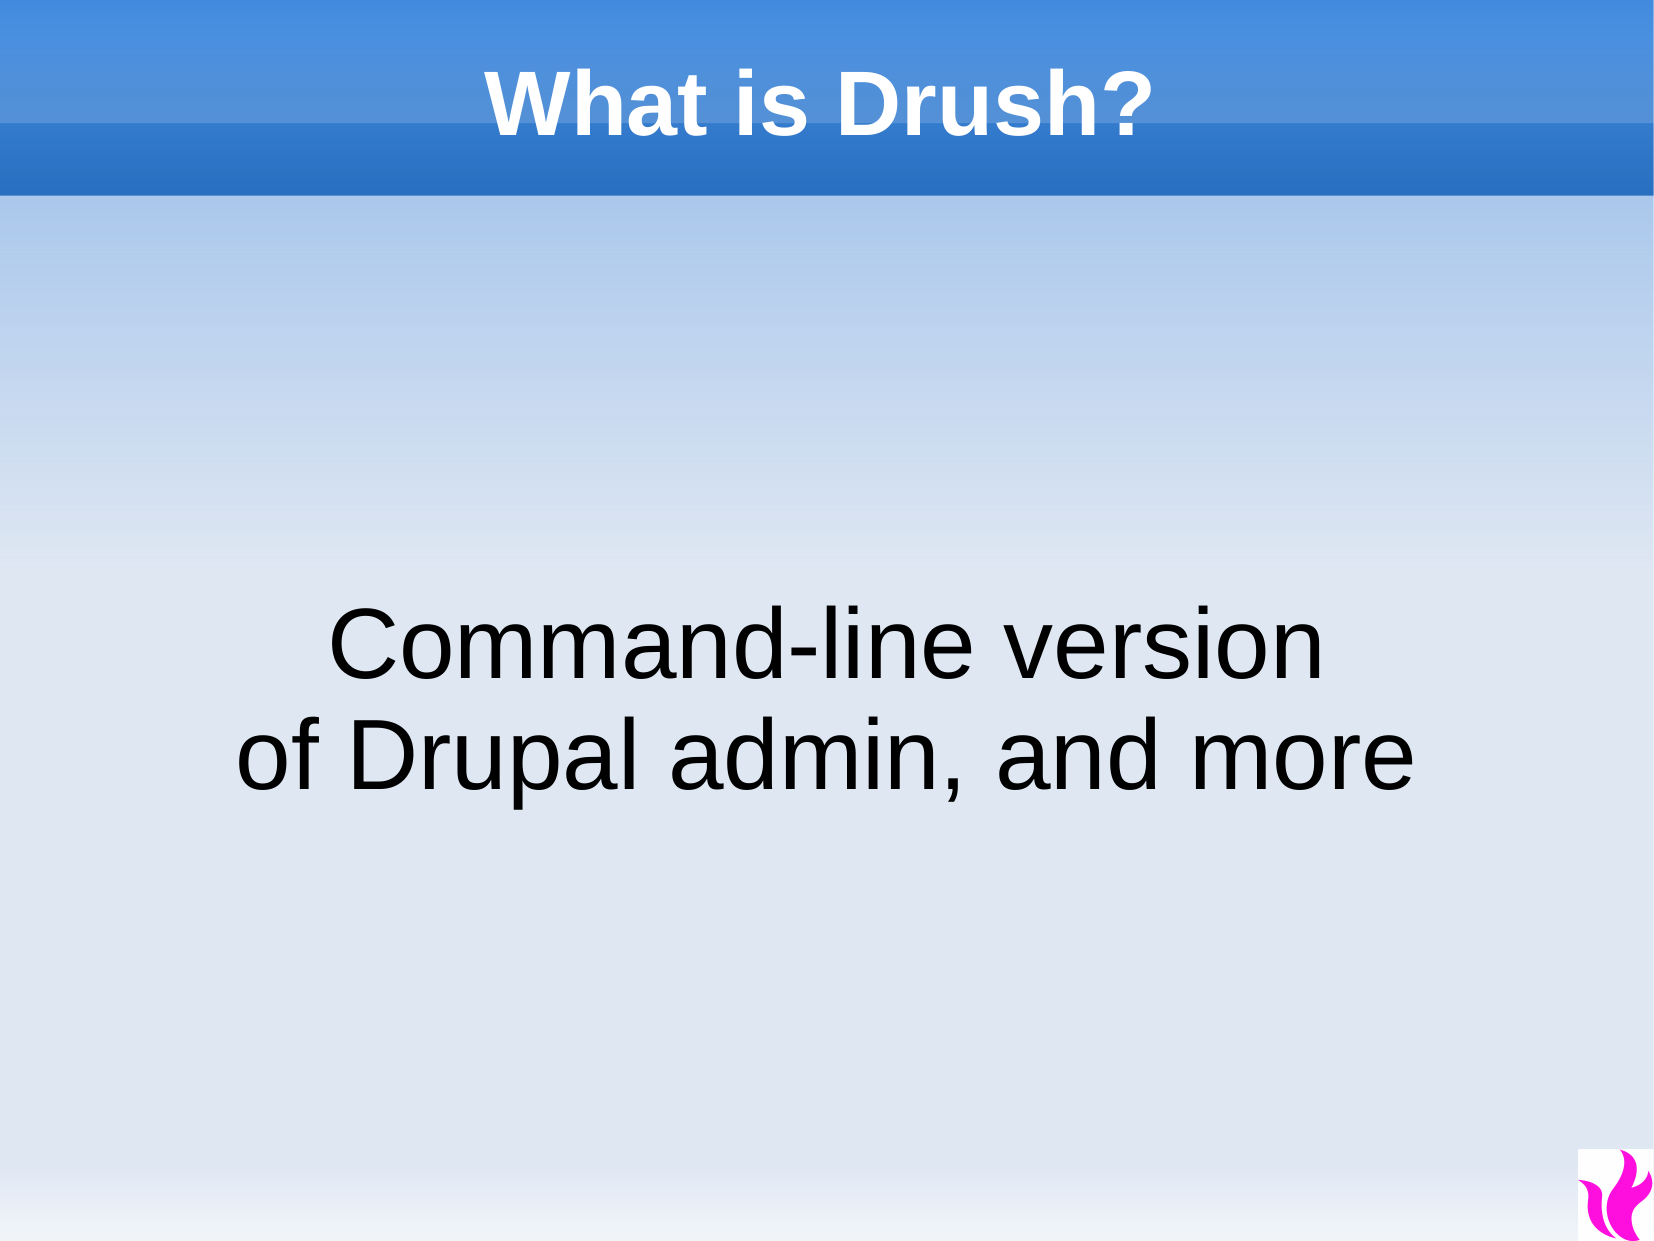

What is Drush?
# Command-line version
of Drupal admin, and more